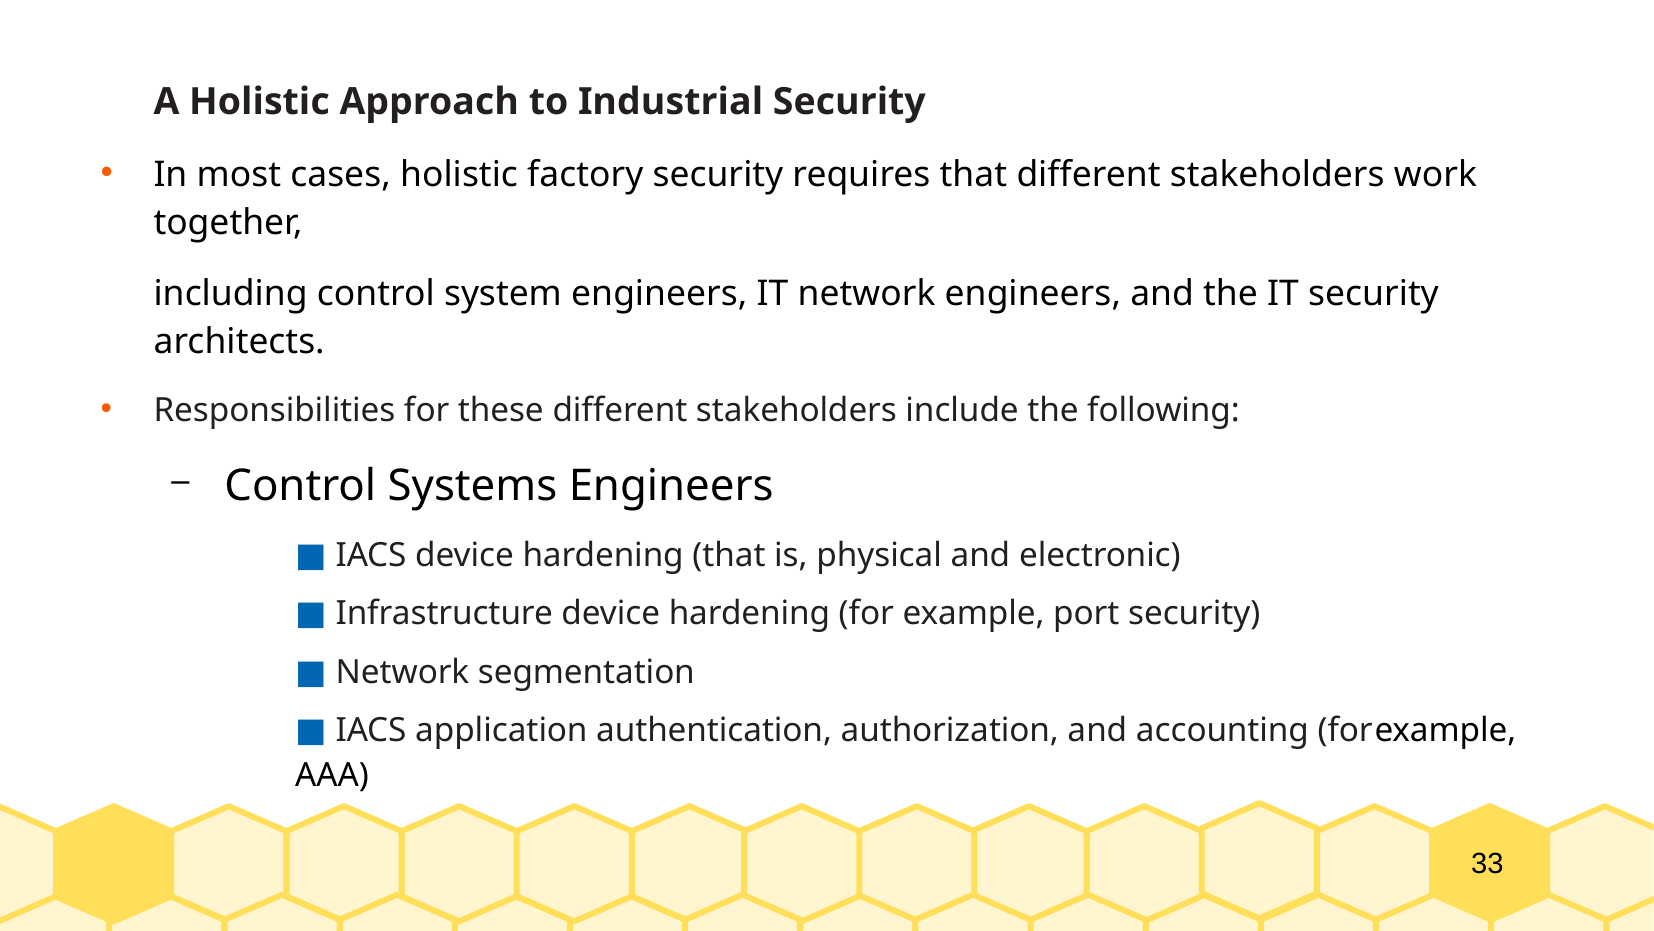

# A Holistic Approach to Industrial Security
In most cases, holistic factory security requires that different stakeholders work together,
including control system engineers, IT network engineers, and the IT security architects.
Responsibilities for these different stakeholders include the following:
Control Systems Engineers
■ IACS device hardening (that is, physical and electronic)
■ Infrastructure device hardening (for example, port security)
■ Network segmentation
■ IACS application authentication, authorization, and accounting (forexample, AAA)